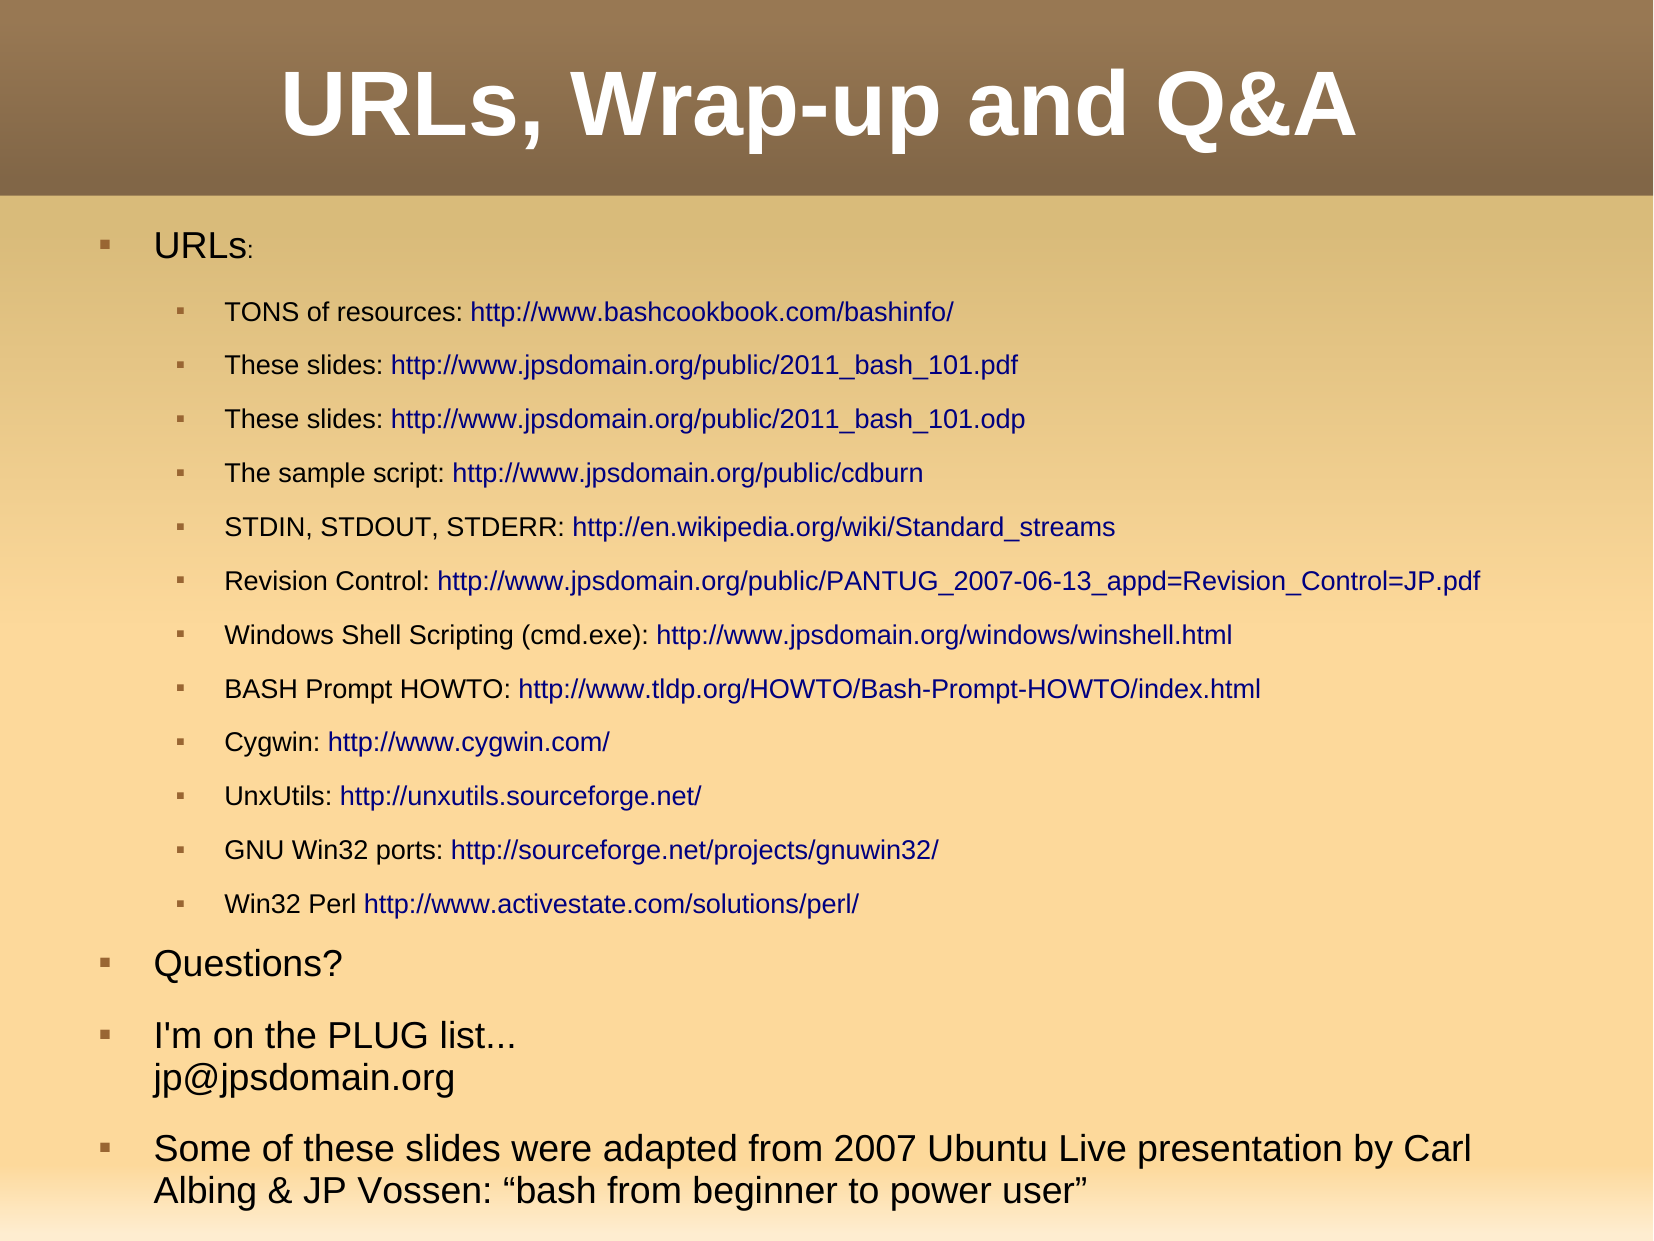

# URLs, Wrap-up and Q&A
URLs:
TONS of resources: http://www.bashcookbook.com/bashinfo/
These slides: http://www.jpsdomain.org/public/2011_bash_101.pdf
These slides: http://www.jpsdomain.org/public/2011_bash_101.odp
The sample script: http://www.jpsdomain.org/public/cdburn
STDIN, STDOUT, STDERR: http://en.wikipedia.org/wiki/Standard_streams
Revision Control: http://www.jpsdomain.org/public/PANTUG_2007-06-13_appd=Revision_Control=JP.pdf
Windows Shell Scripting (cmd.exe): http://www.jpsdomain.org/windows/winshell.html
BASH Prompt HOWTO: http://www.tldp.org/HOWTO/Bash-Prompt-HOWTO/index.html
Cygwin: http://www.cygwin.com/
UnxUtils: http://unxutils.sourceforge.net/
GNU Win32 ports: http://sourceforge.net/projects/gnuwin32/
Win32 Perl http://www.activestate.com/solutions/perl/
Questions?
I'm on the PLUG list...
jp@jpsdomain.org
Some of these slides were adapted from 2007 Ubuntu Live presentation by Carl Albing & JP Vossen: “bash from beginner to power user”